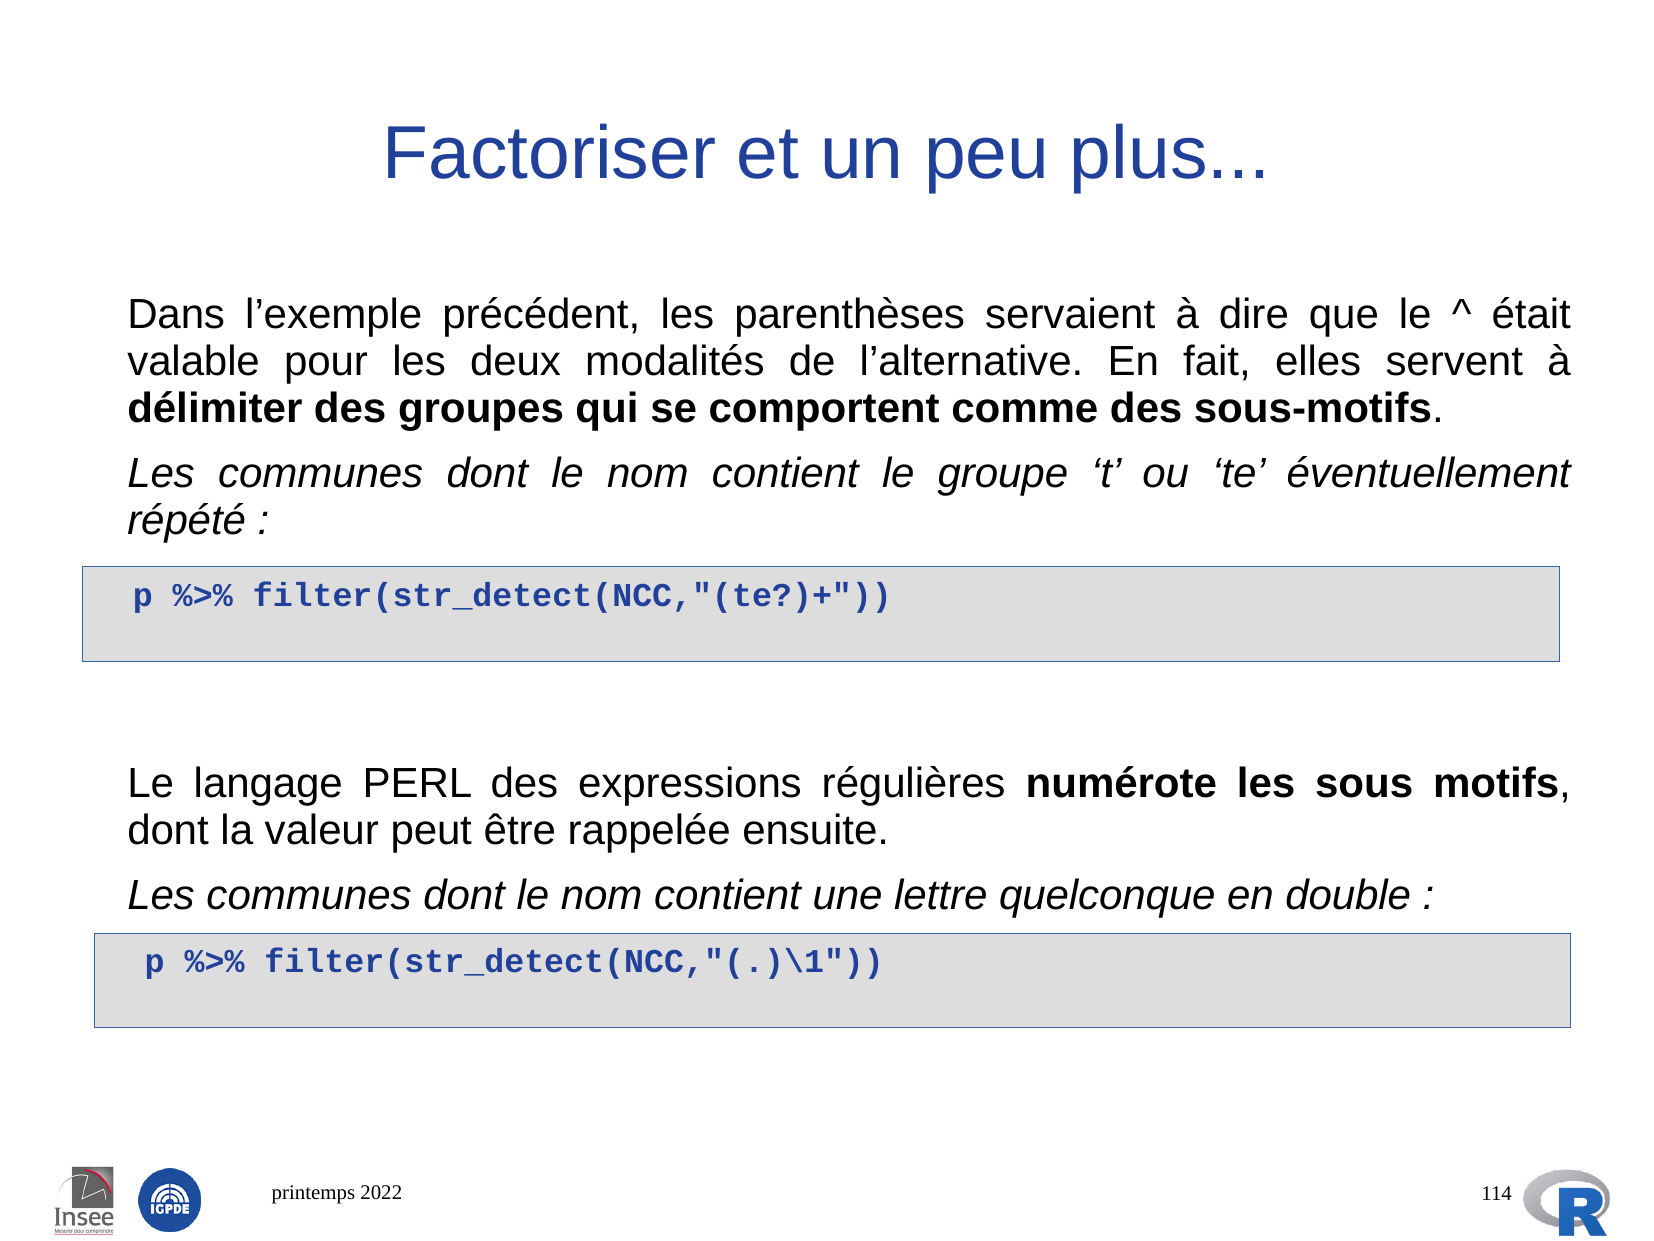

# Factoriser et un peu plus...
Dans l’exemple précédent, les parenthèses servaient à dire que le ^ était valable pour les deux modalités de l’alternative. En fait, elles servent à délimiter des groupes qui se comportent comme des sous-motifs.
Les communes dont le nom contient le groupe ‘t’ ou ‘te’ éventuellement répété :
Le langage PERL des expressions régulières numérote les sous motifs, dont la valeur peut être rappelée ensuite.
Les communes dont le nom contient une lettre quelconque en double :
p %>% filter(str_detect(NCC,"(te?)+"))
p %>% filter(str_detect(NCC,"(.)\1"))
printemps 2022
114